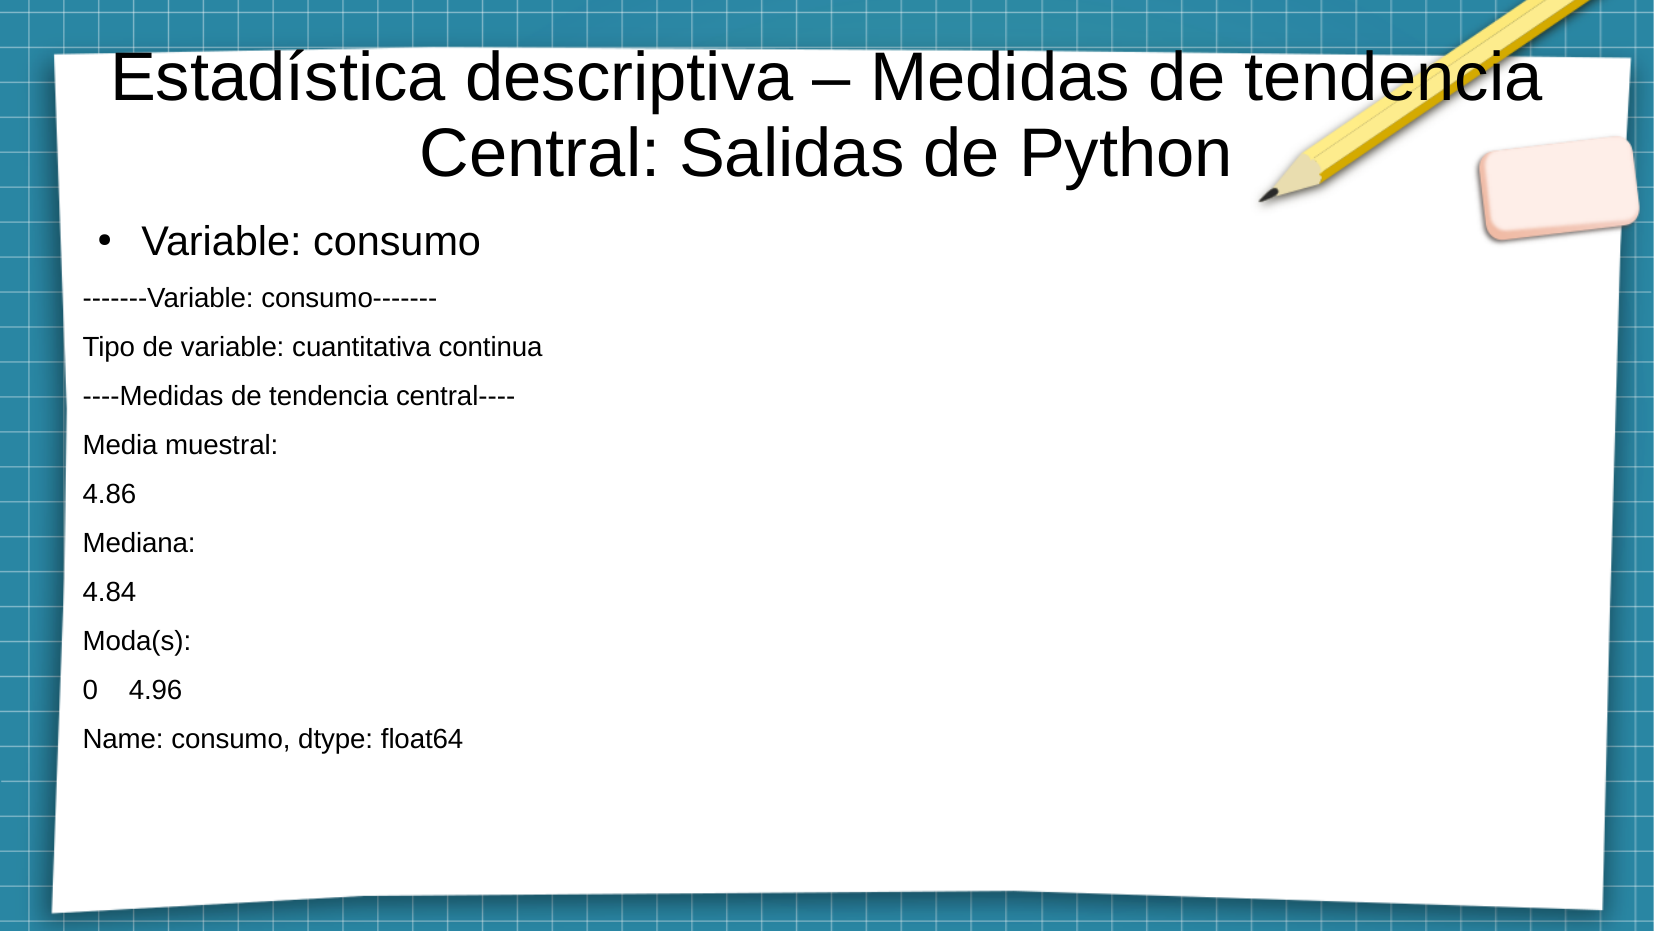

# Estadística descriptiva – Medidas de tendencia Central: Salidas de Python
Variable: consumo
-------Variable: consumo-------
Tipo de variable: cuantitativa continua
----Medidas de tendencia central----
Media muestral:
4.86
Mediana:
4.84
Moda(s):
0 4.96
Name: consumo, dtype: float64